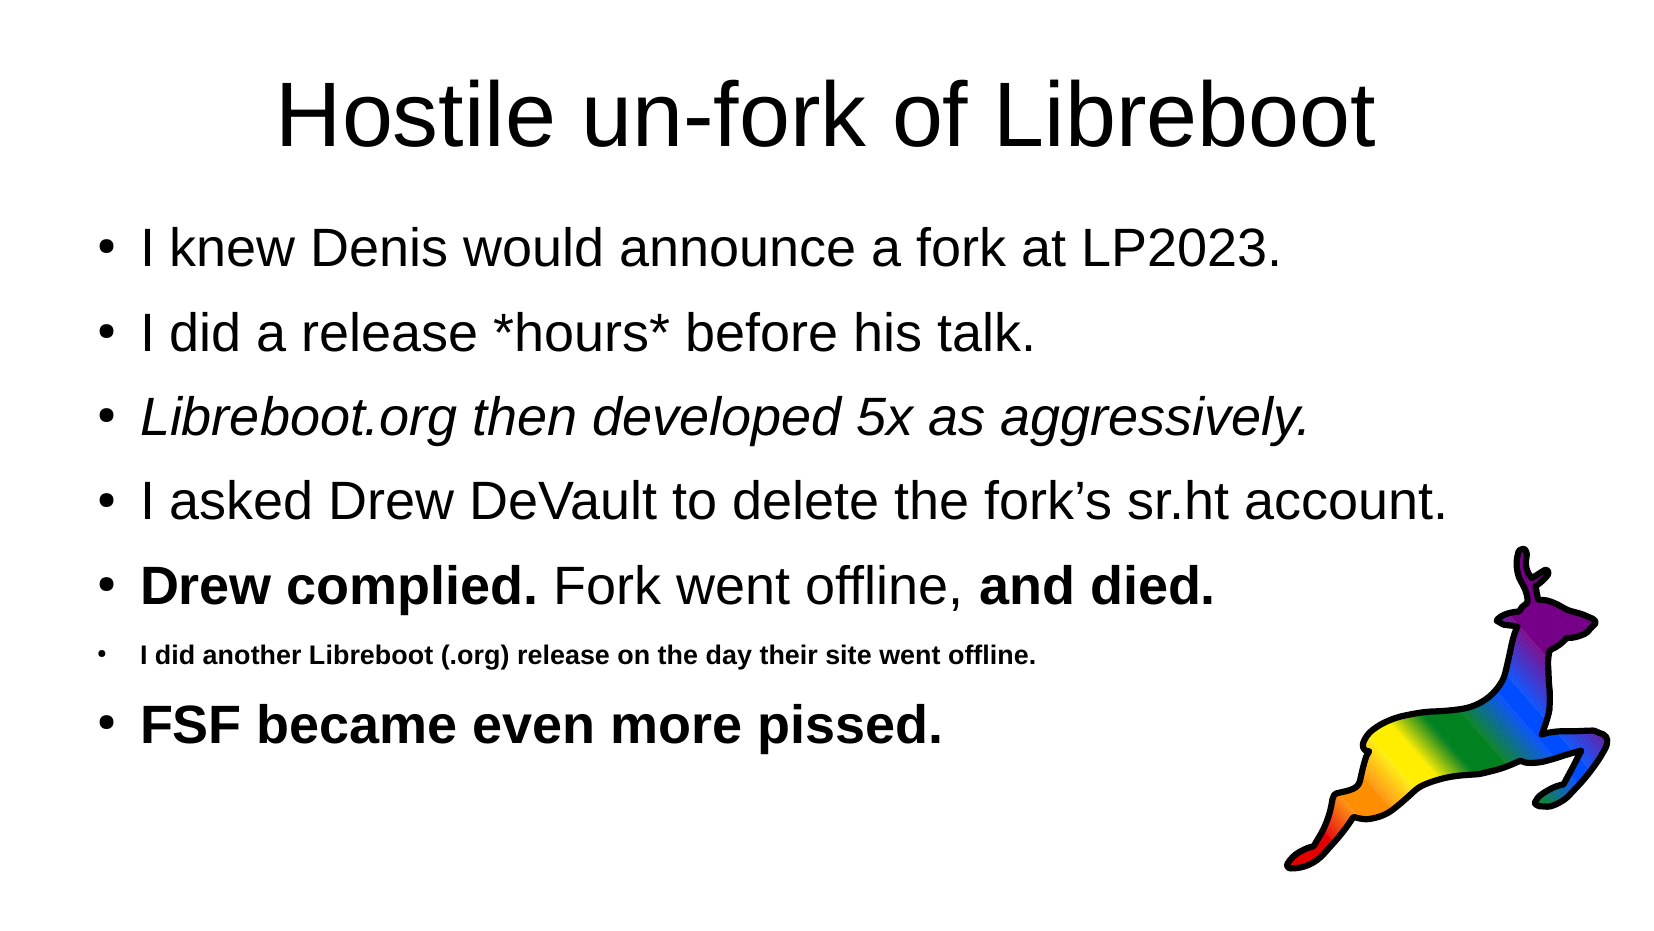

# Hostile un-fork of Libreboot
I knew Denis would announce a fork at LP2023.
I did a release *hours* before his talk.
Libreboot.org then developed 5x as aggressively.
I asked Drew DeVault to delete the fork’s sr.ht account.
Drew complied. Fork went offline, and died.
I did another Libreboot (.org) release on the day their site went offline.
FSF became even more pissed.